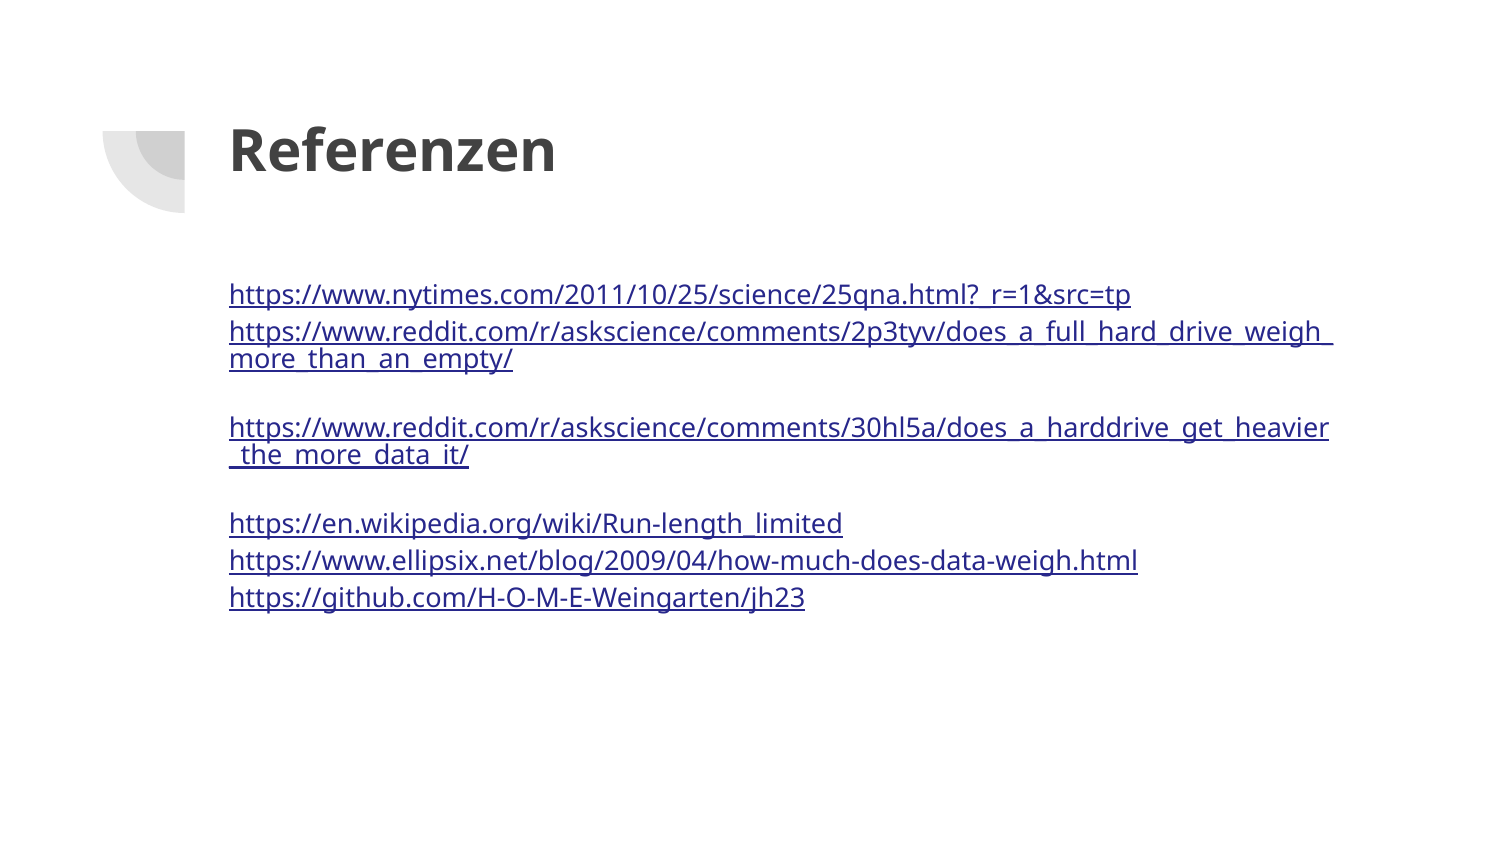

# Referenzen
https://www.nytimes.com/2011/10/25/science/25qna.html?_r=1&src=tp
https://www.reddit.com/r/askscience/comments/2p3tyv/does_a_full_hard_drive_weigh_more_than_an_empty/
https://www.reddit.com/r/askscience/comments/30hl5a/does_a_harddrive_get_heavier_the_more_data_it/
https://en.wikipedia.org/wiki/Run-length_limited
https://www.ellipsix.net/blog/2009/04/how-much-does-data-weigh.html
https://github.com/H-O-M-E-Weingarten/jh23